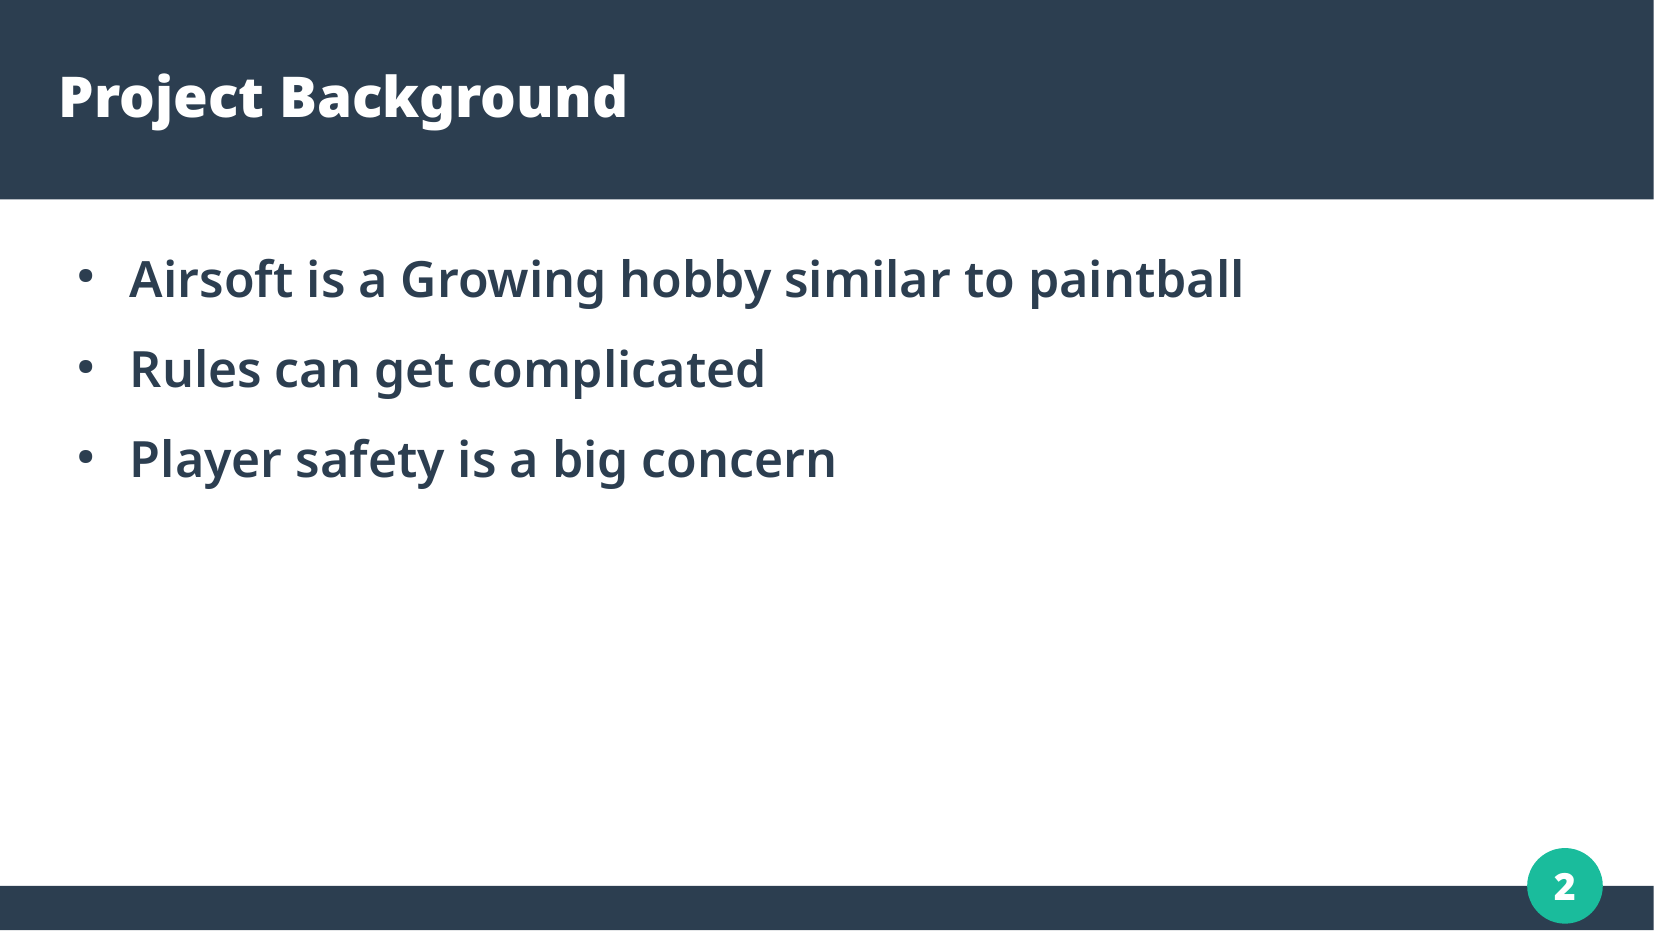

# Project Background
Airsoft is a Growing hobby similar to paintball
Rules can get complicated
Player safety is a big concern